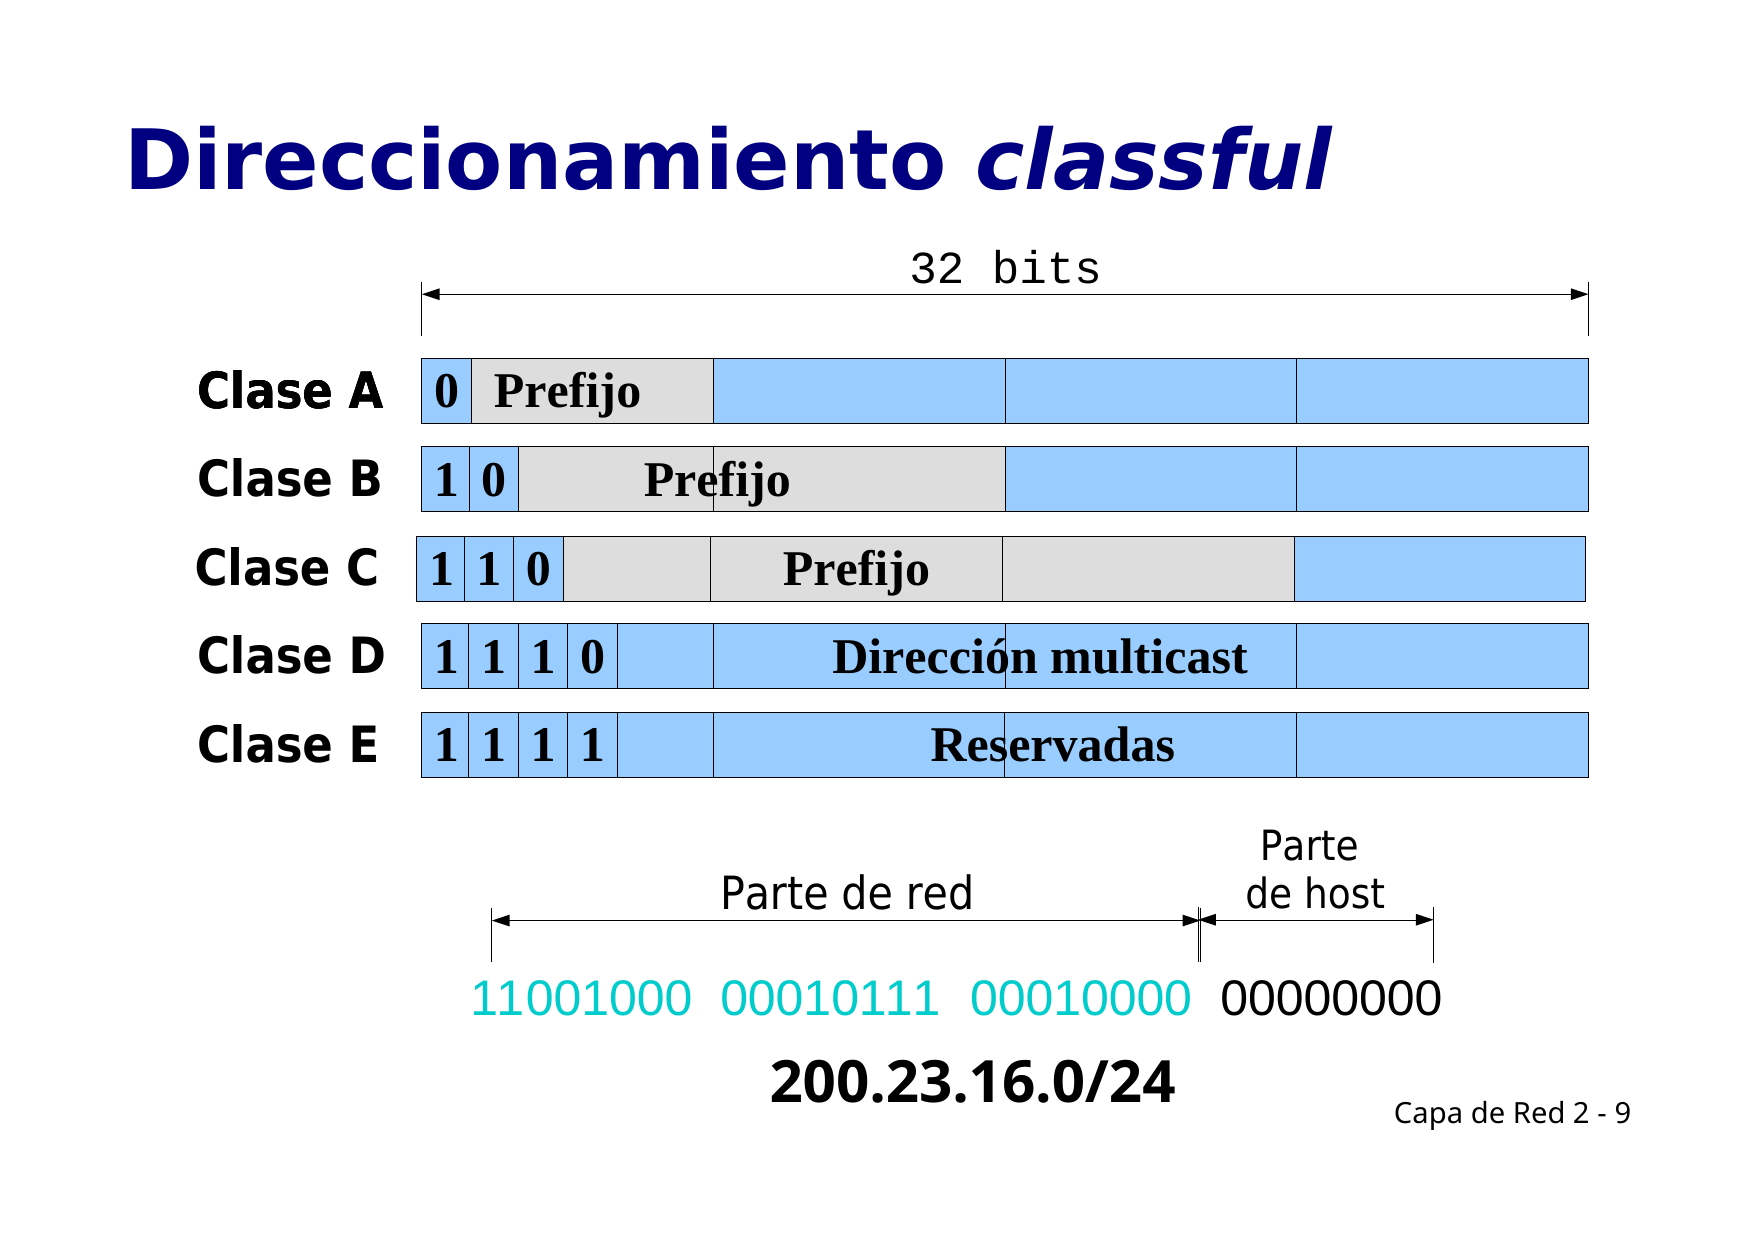

# Direccionamiento classful
Clase A
Clase A
Clase A
Prefijo
0
Clase B
 Prefijo
1
0
Clase C
1
1
0
Prefijo
Clase D
1
1
1
0
 Dirección multicast
Clase E
1
1
1
1
 Reservadas
11001000 00010111 00010000 00000000
200.23.16.0/24